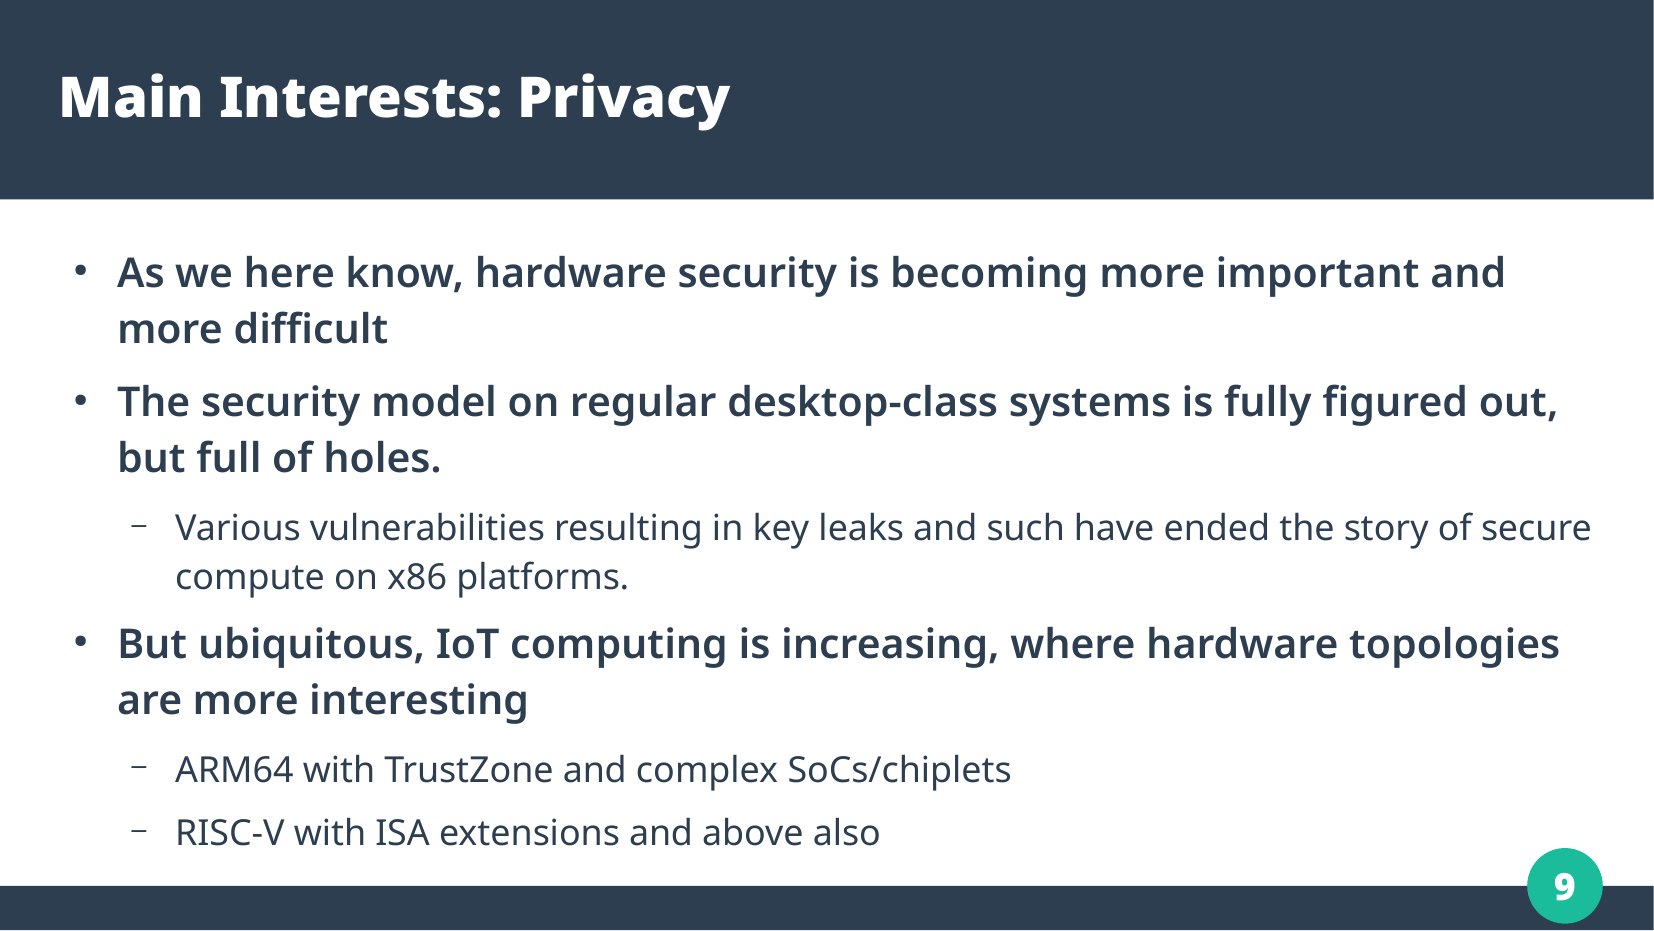

# Main Interests: Privacy
As we here know, hardware security is becoming more important and more difficult
The security model on regular desktop-class systems is fully figured out, but full of holes.
Various vulnerabilities resulting in key leaks and such have ended the story of secure compute on x86 platforms.
But ubiquitous, IoT computing is increasing, where hardware topologies are more interesting
ARM64 with TrustZone and complex SoCs/chiplets
RISC-V with ISA extensions and above also